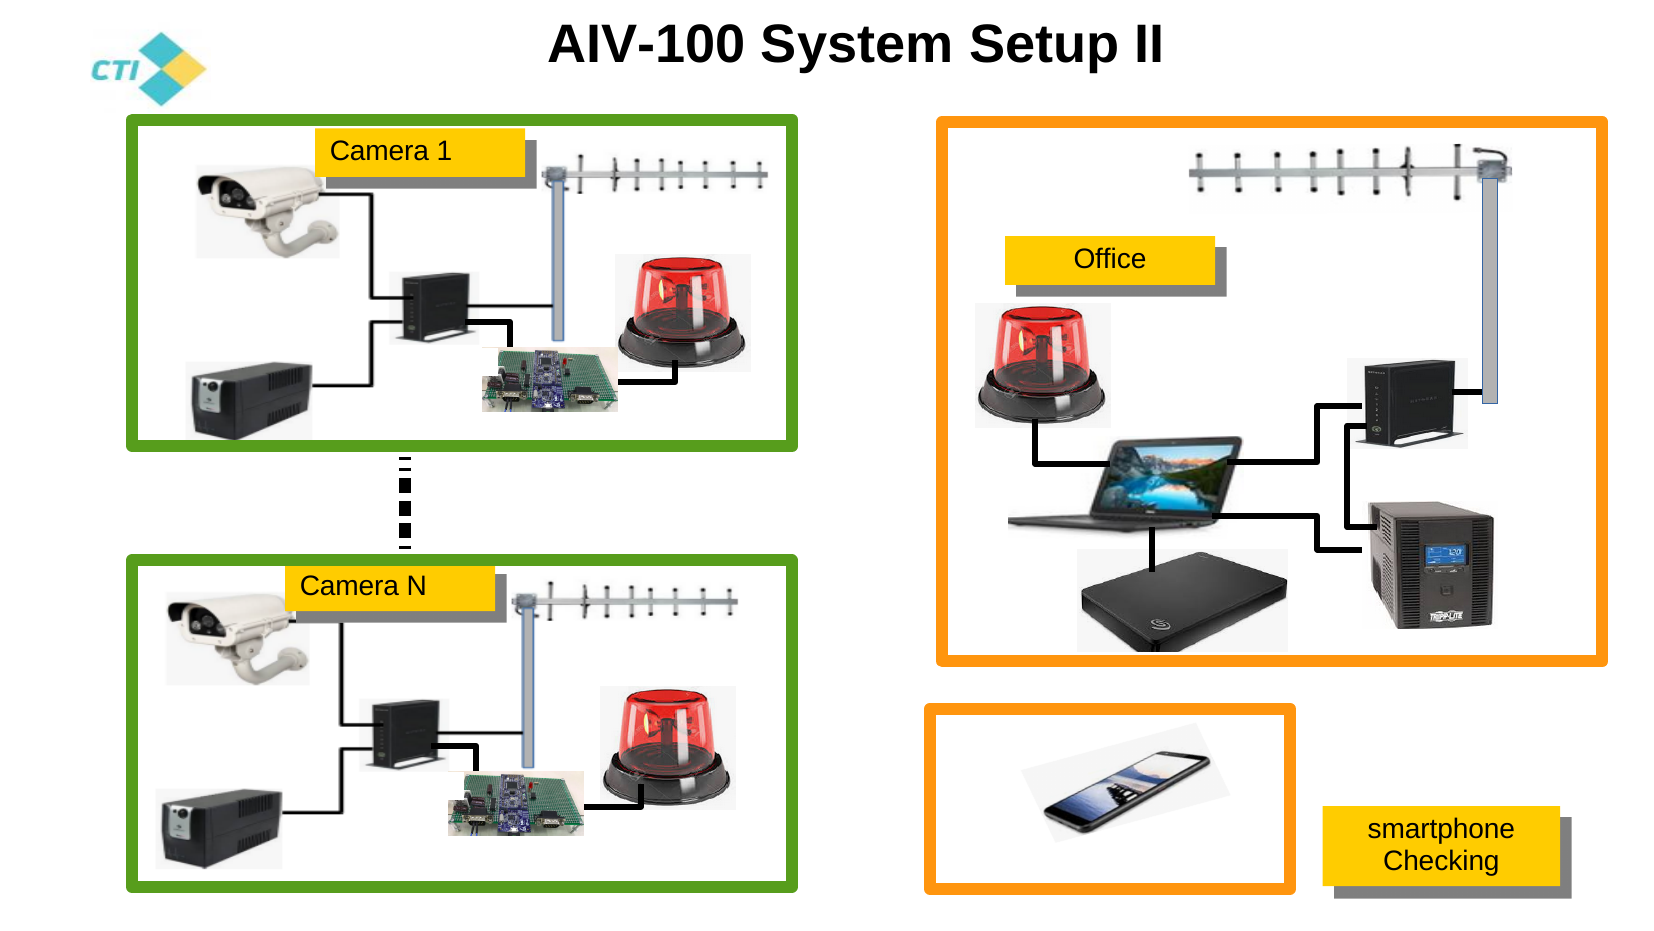

AIV-100 System Setup II
Camera 1
Office
Camera N
smartphone
Checking